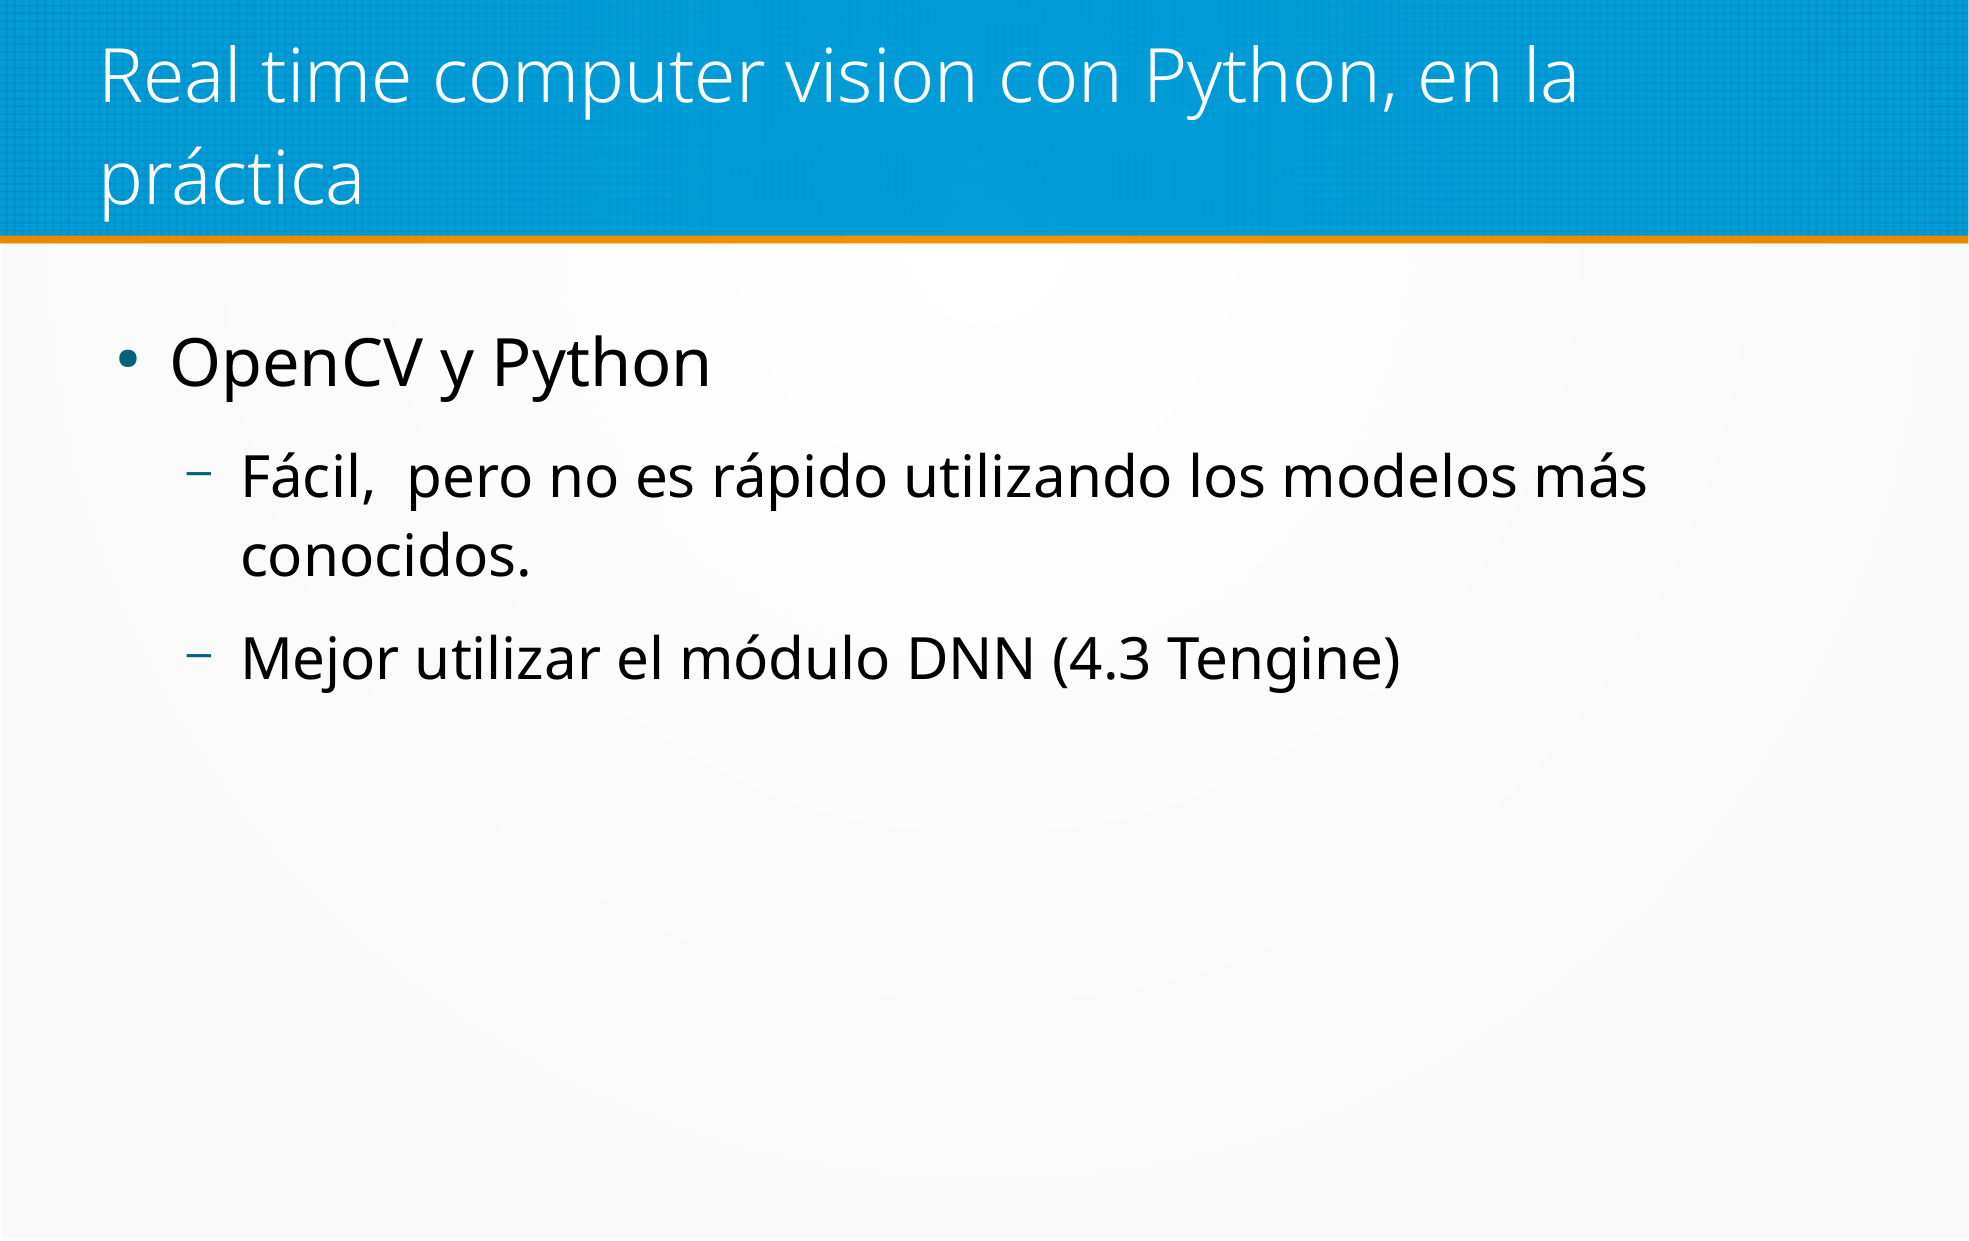

Real time computer vision con Python, en la práctica
# OpenCV y Python
Fácil, pero no es rápido utilizando los modelos más conocidos.
Mejor utilizar el módulo DNN (4.3 Tengine)